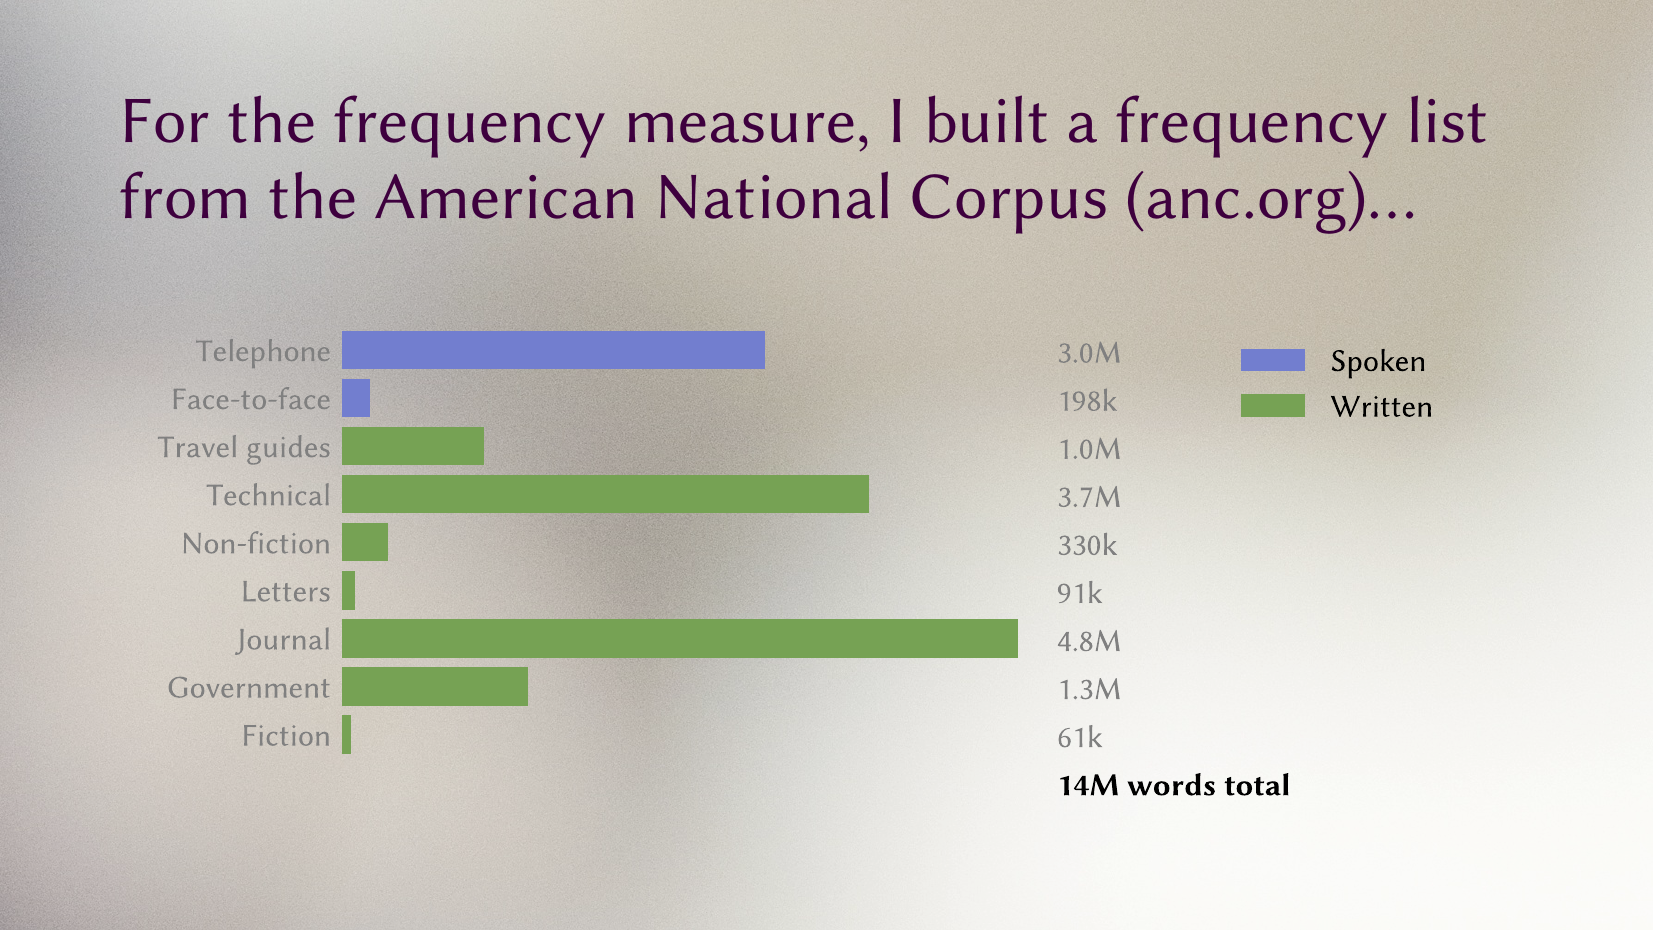

For the frequency measure, I built a frequency list
from the American National Corpus (anc.org)…